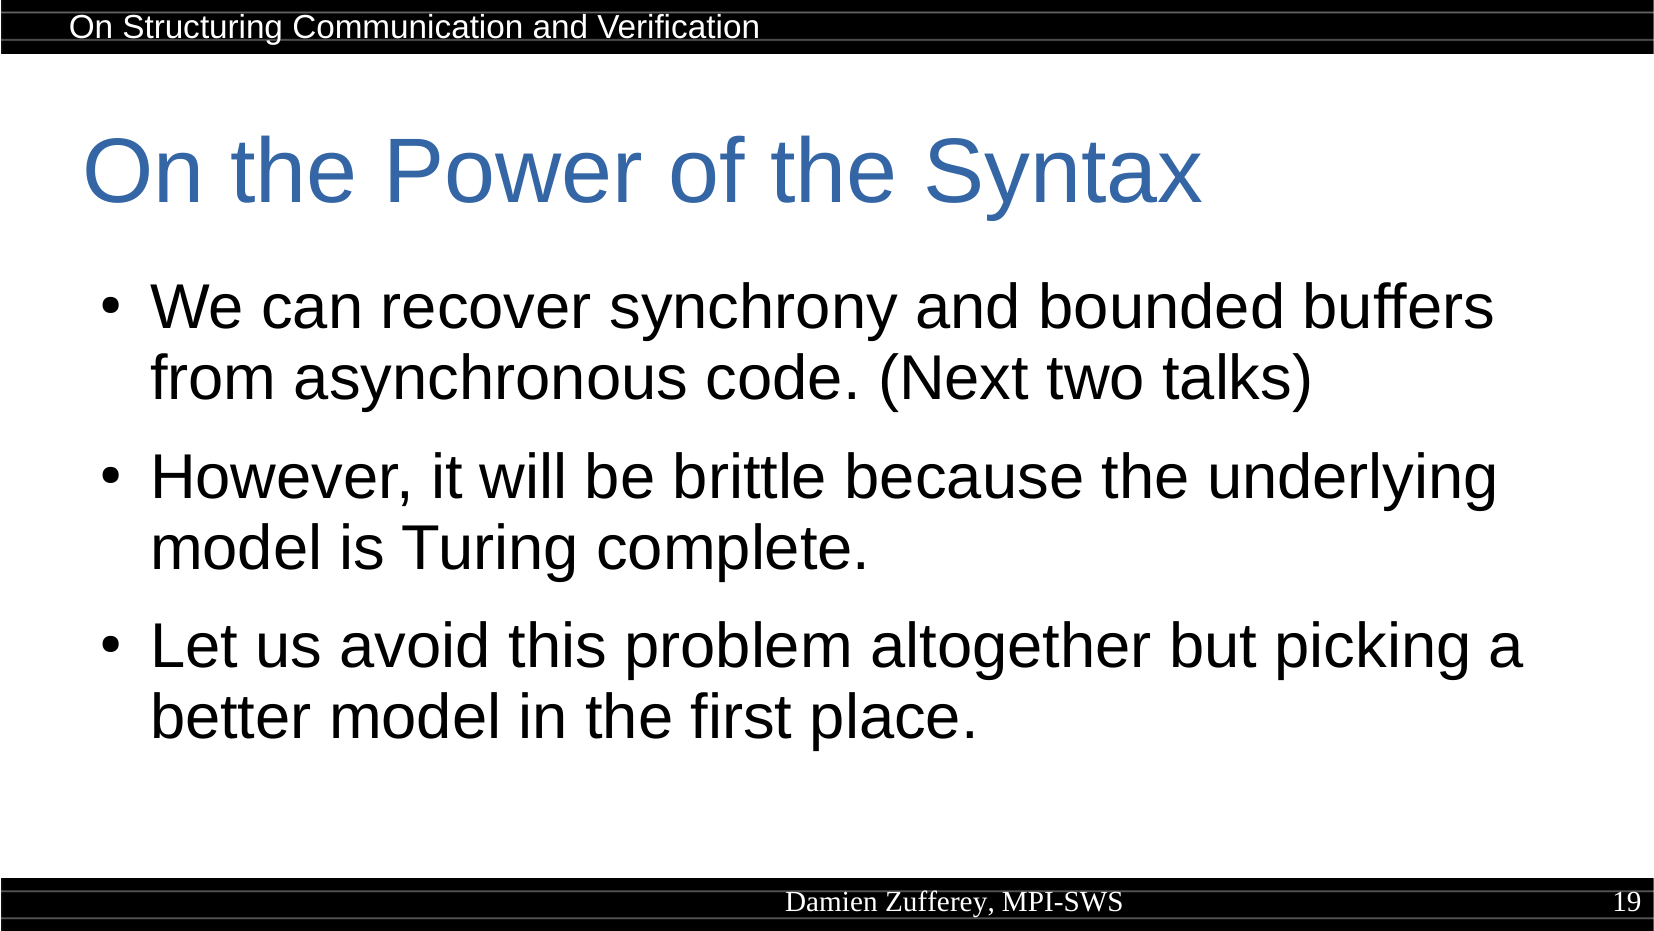

# On the Power of the Syntax
We can recover synchrony and bounded buffers from asynchronous code. (Next two talks)
However, it will be brittle because the underlying model is Turing complete.
Let us avoid this problem altogether but picking a better model in the first place.